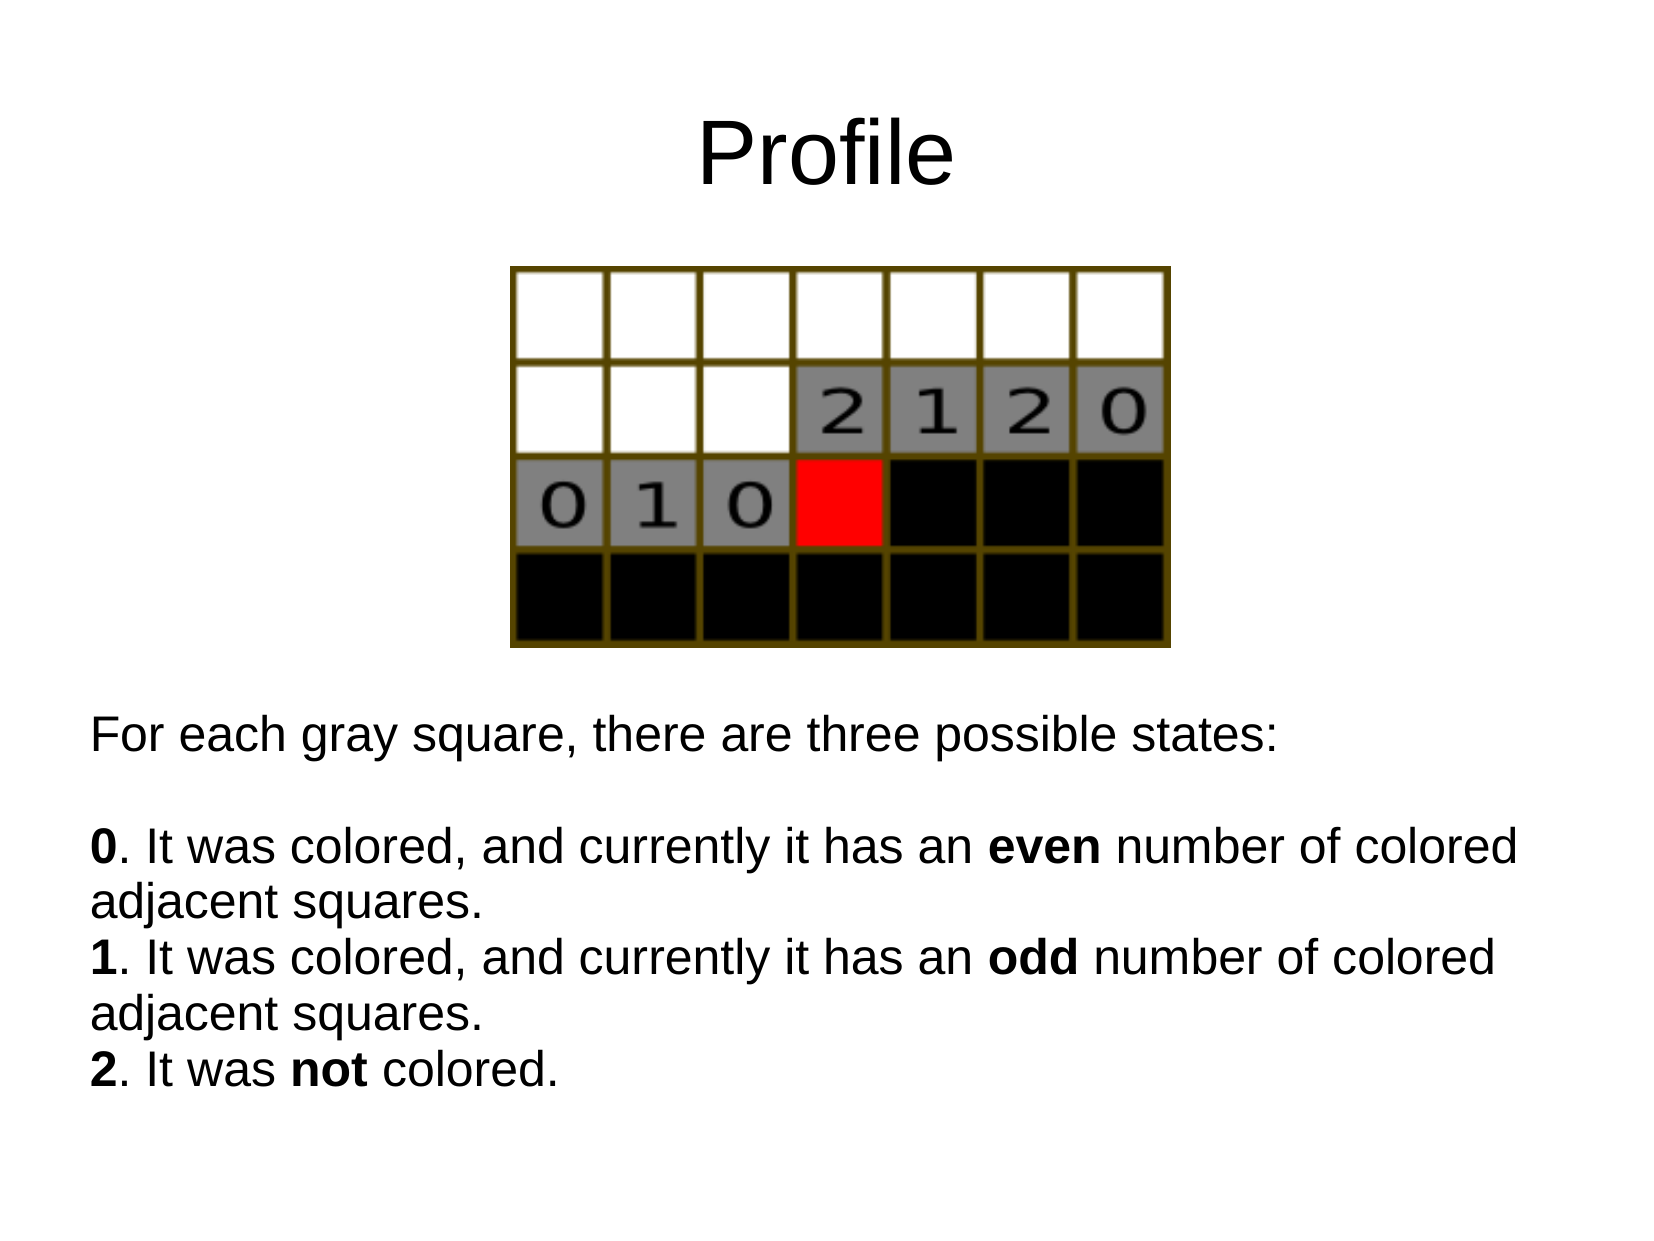

# Profile
For each gray square, there are three possible states:
0. It was colored, and currently it has an even number of colored adjacent squares.
1. It was colored, and currently it has an odd number of colored adjacent squares.
2. It was not colored.